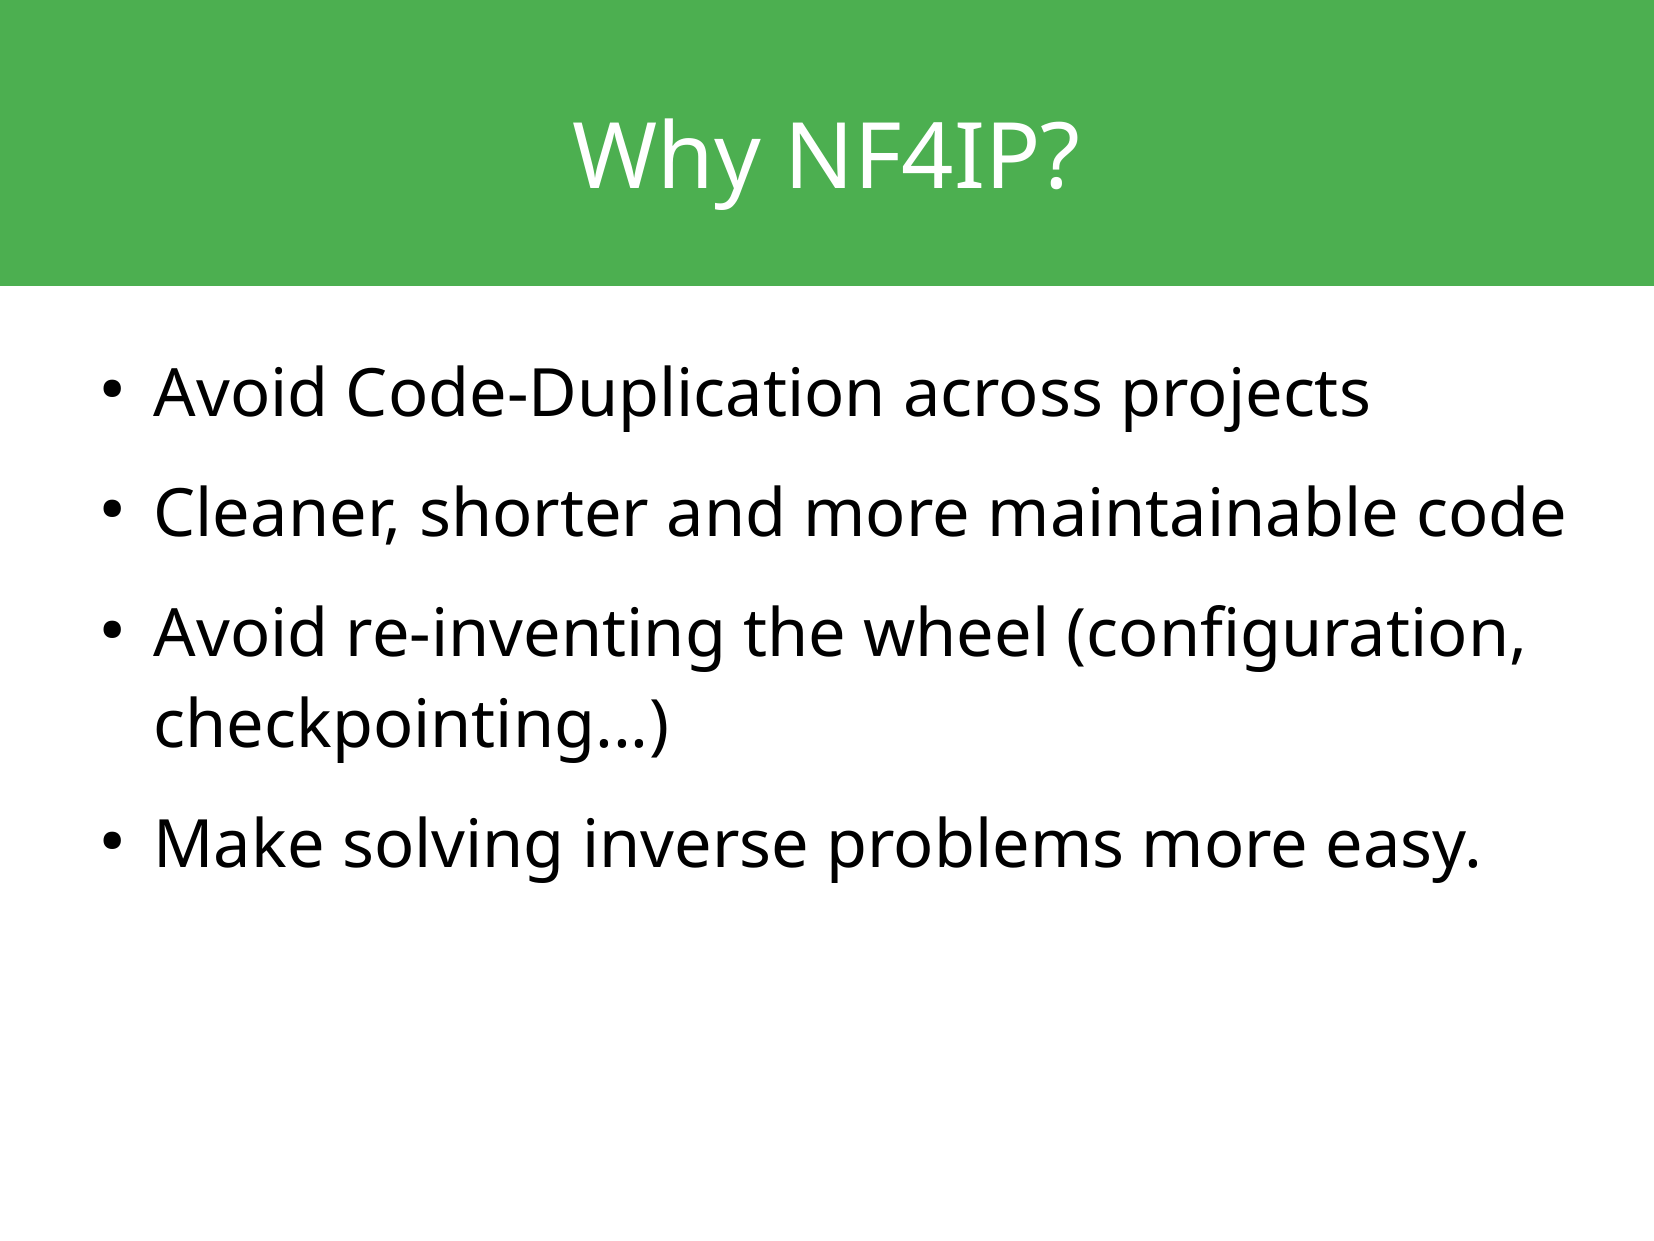

# Why NF4IP?
Avoid Code-Duplication across projects
Cleaner, shorter and more maintainable code
Avoid re-inventing the wheel (configuration, checkpointing...)
Make solving inverse problems more easy.